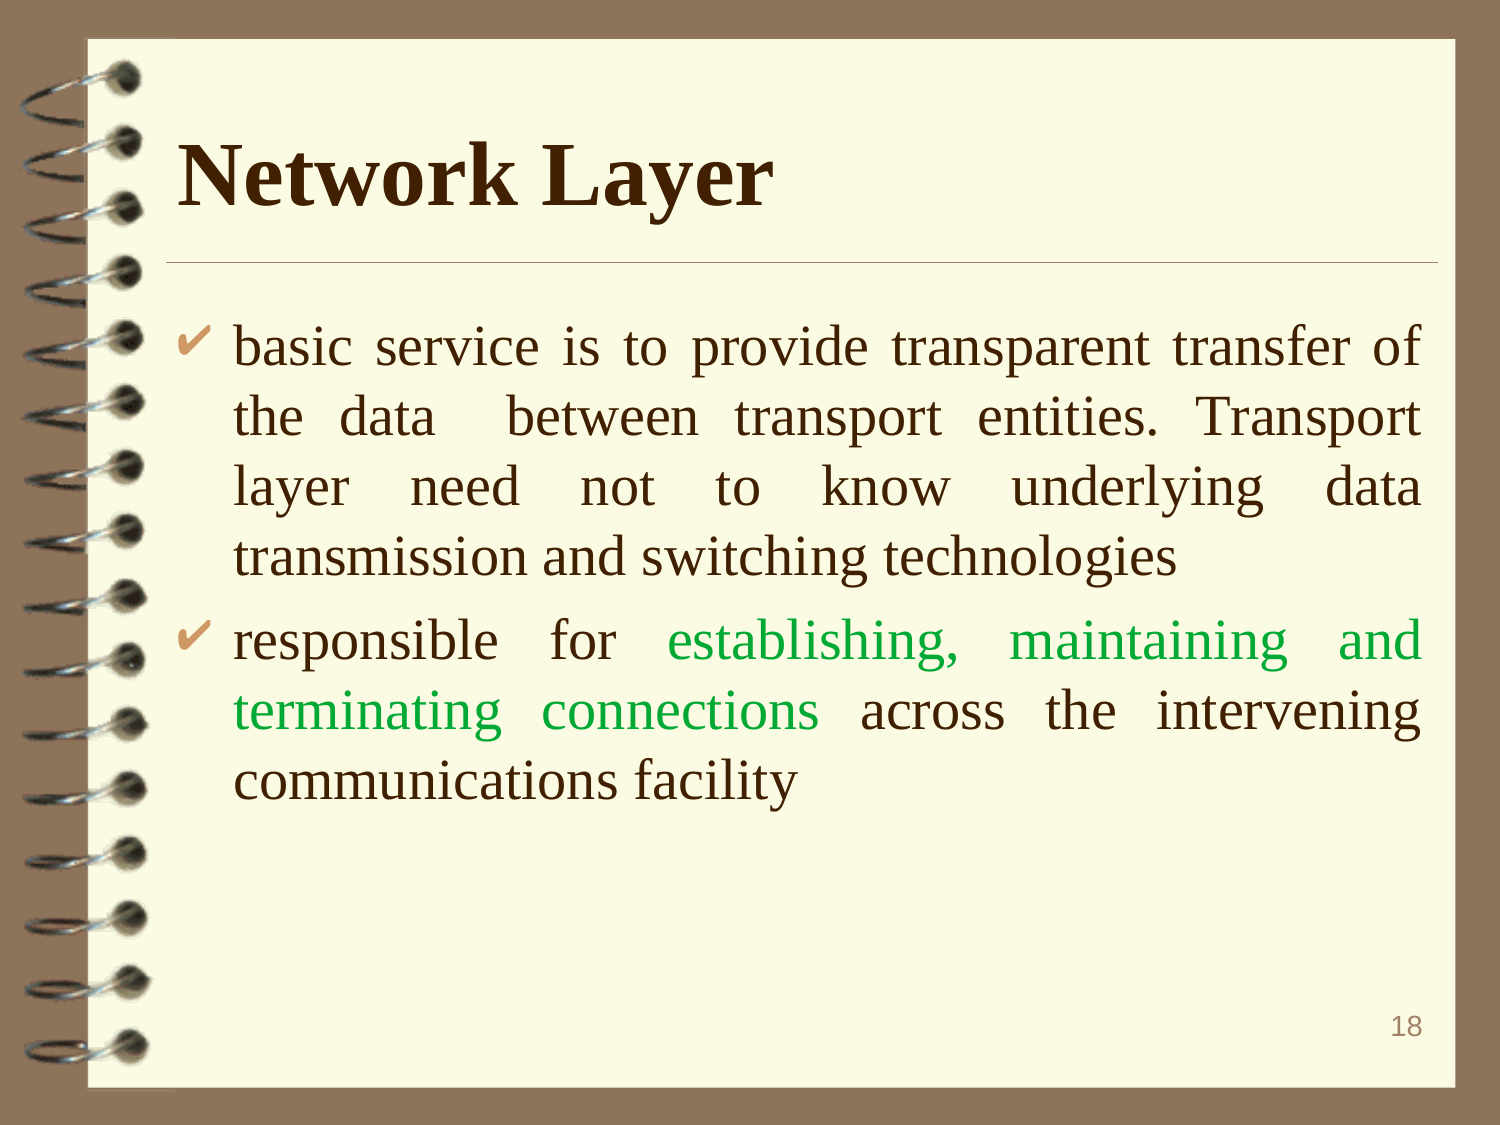

# Network Layer
basic service is to provide transparent transfer of the data between transport entities. Transport layer need not to know underlying data transmission and switching technologies
responsible for establishing, maintaining and terminating connections across the intervening communications facility
18